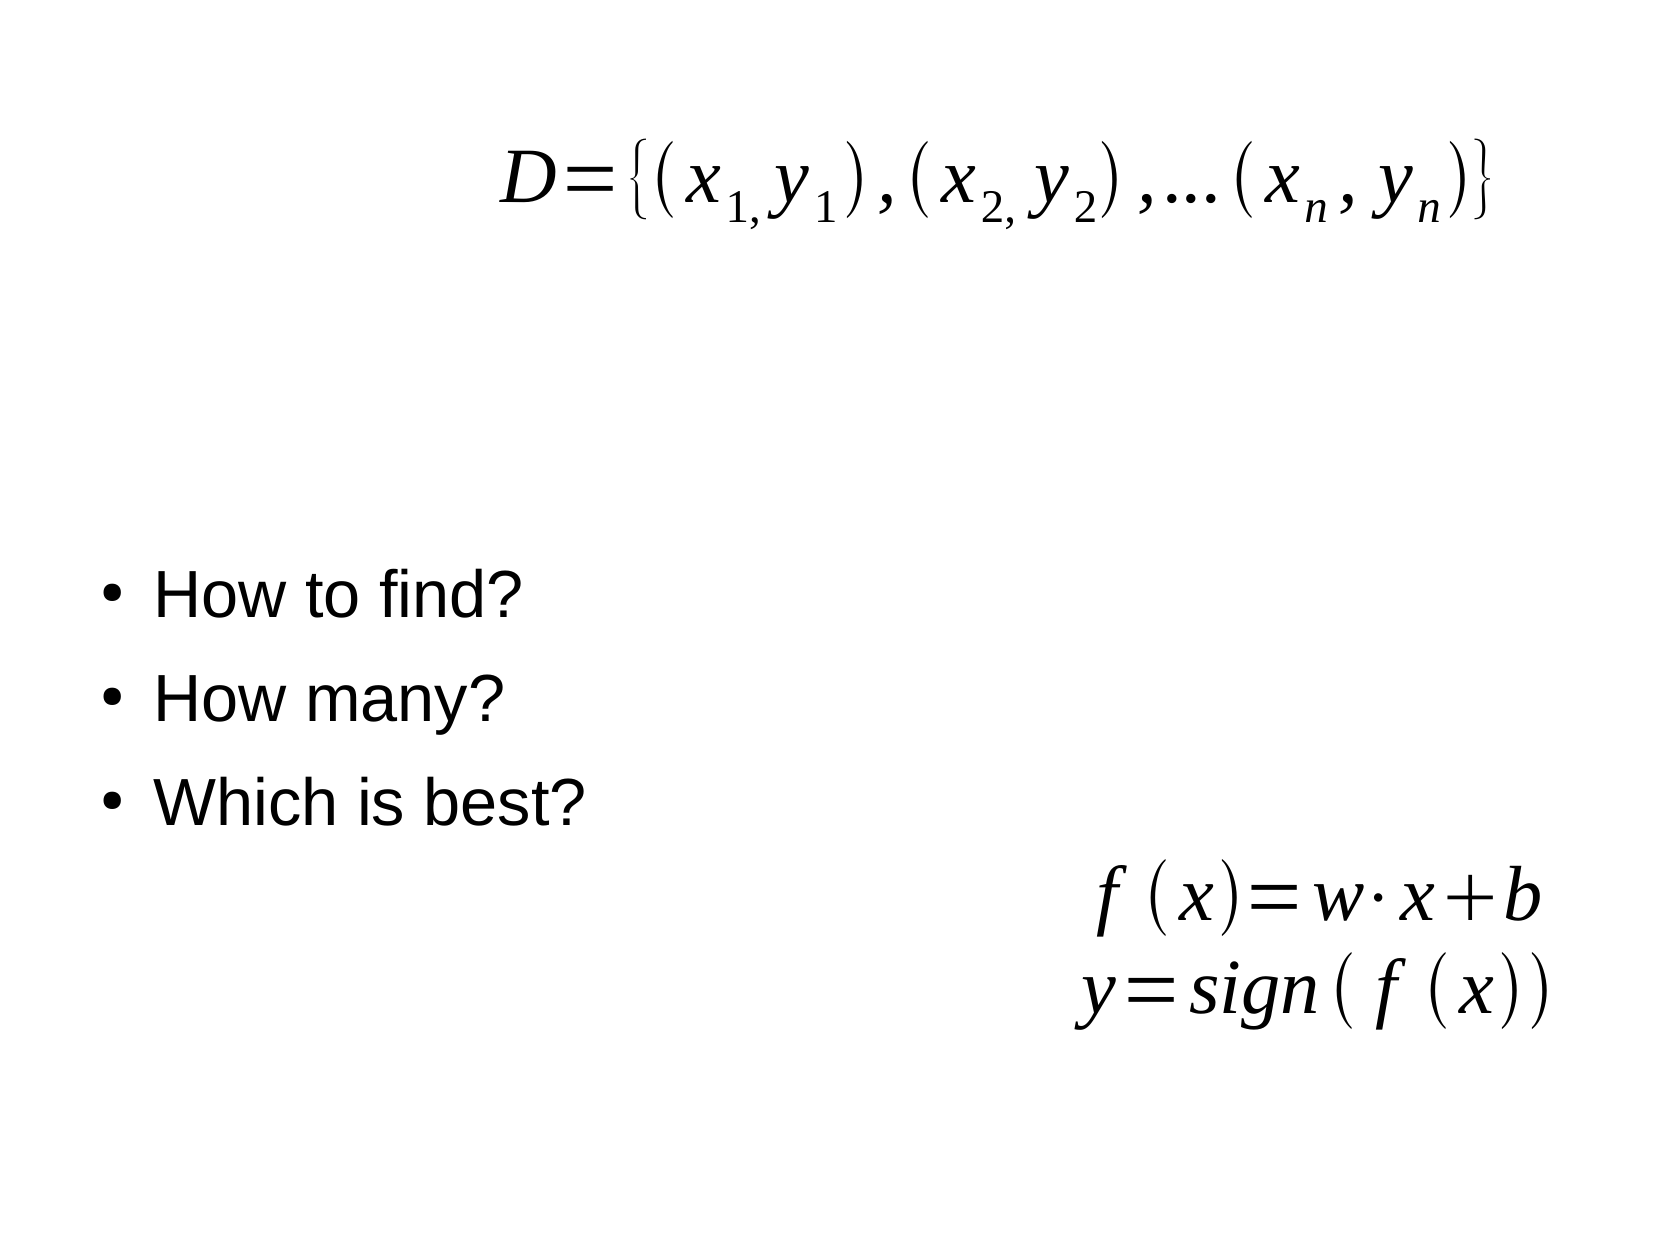

# How to find?
How many?
Which is best?